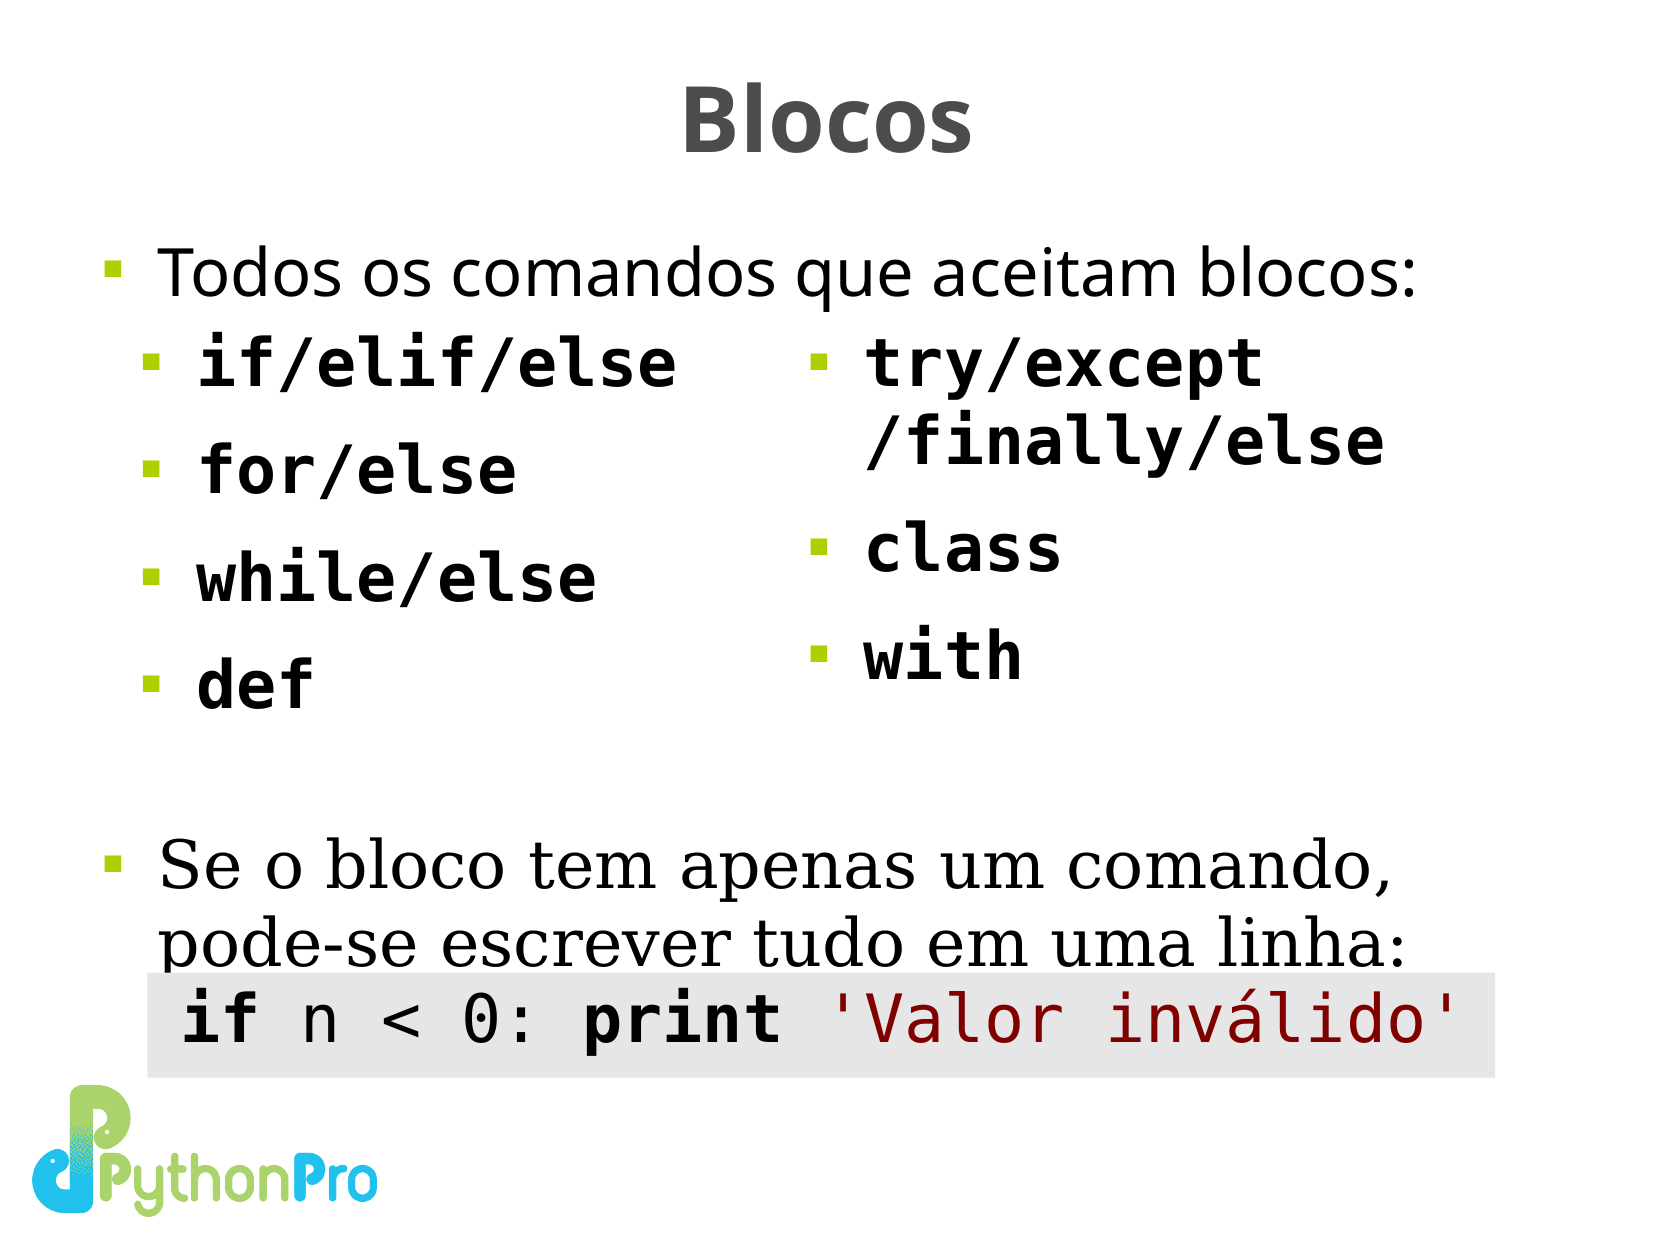

# Blocos
Todos os comandos que aceitam blocos:
Se o bloco tem apenas um comando, pode-se escrever tudo em uma linha:
if/elif/else
for/else
while/else
def
try/except
/finally/else
class
with
if n < 0: print 'Valor inválido'